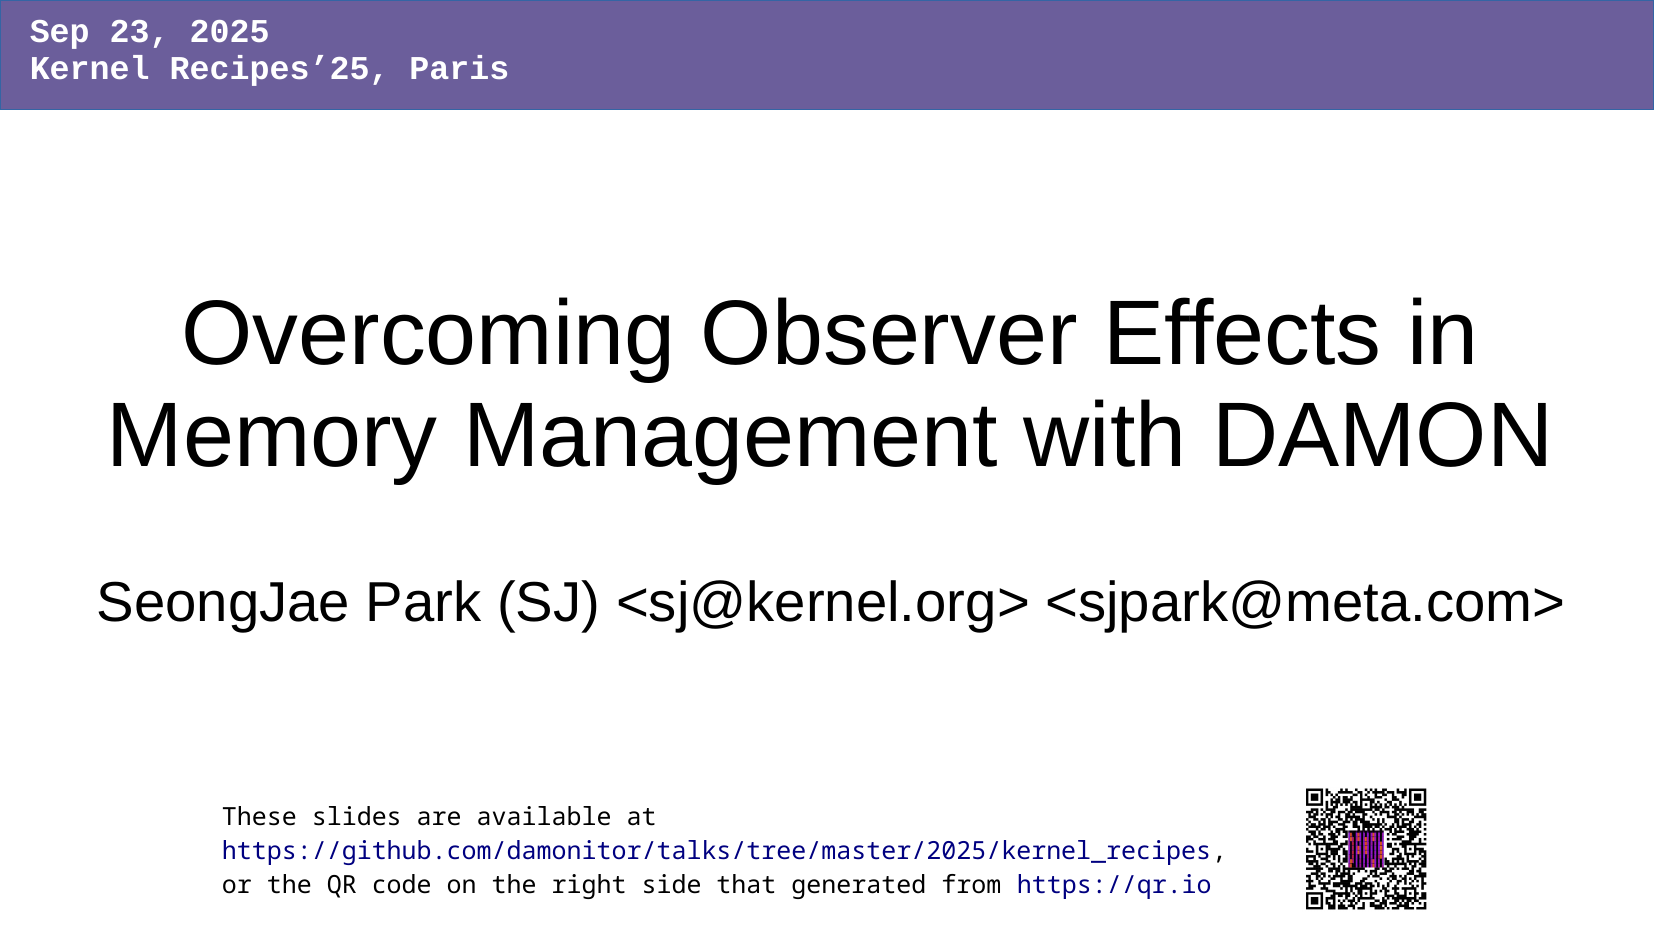

Sep 23, 2025
Kernel Recipes’25, Paris
# Overcoming Observer Effects in Memory Management with DAMON
SeongJae Park (SJ) <sj@kernel.org> <sjpark@meta.com>
These slides are available at https://github.com/damonitor/talks/tree/master/2025/kernel_recipes,
or the QR code on the right side that generated from https://qr.io